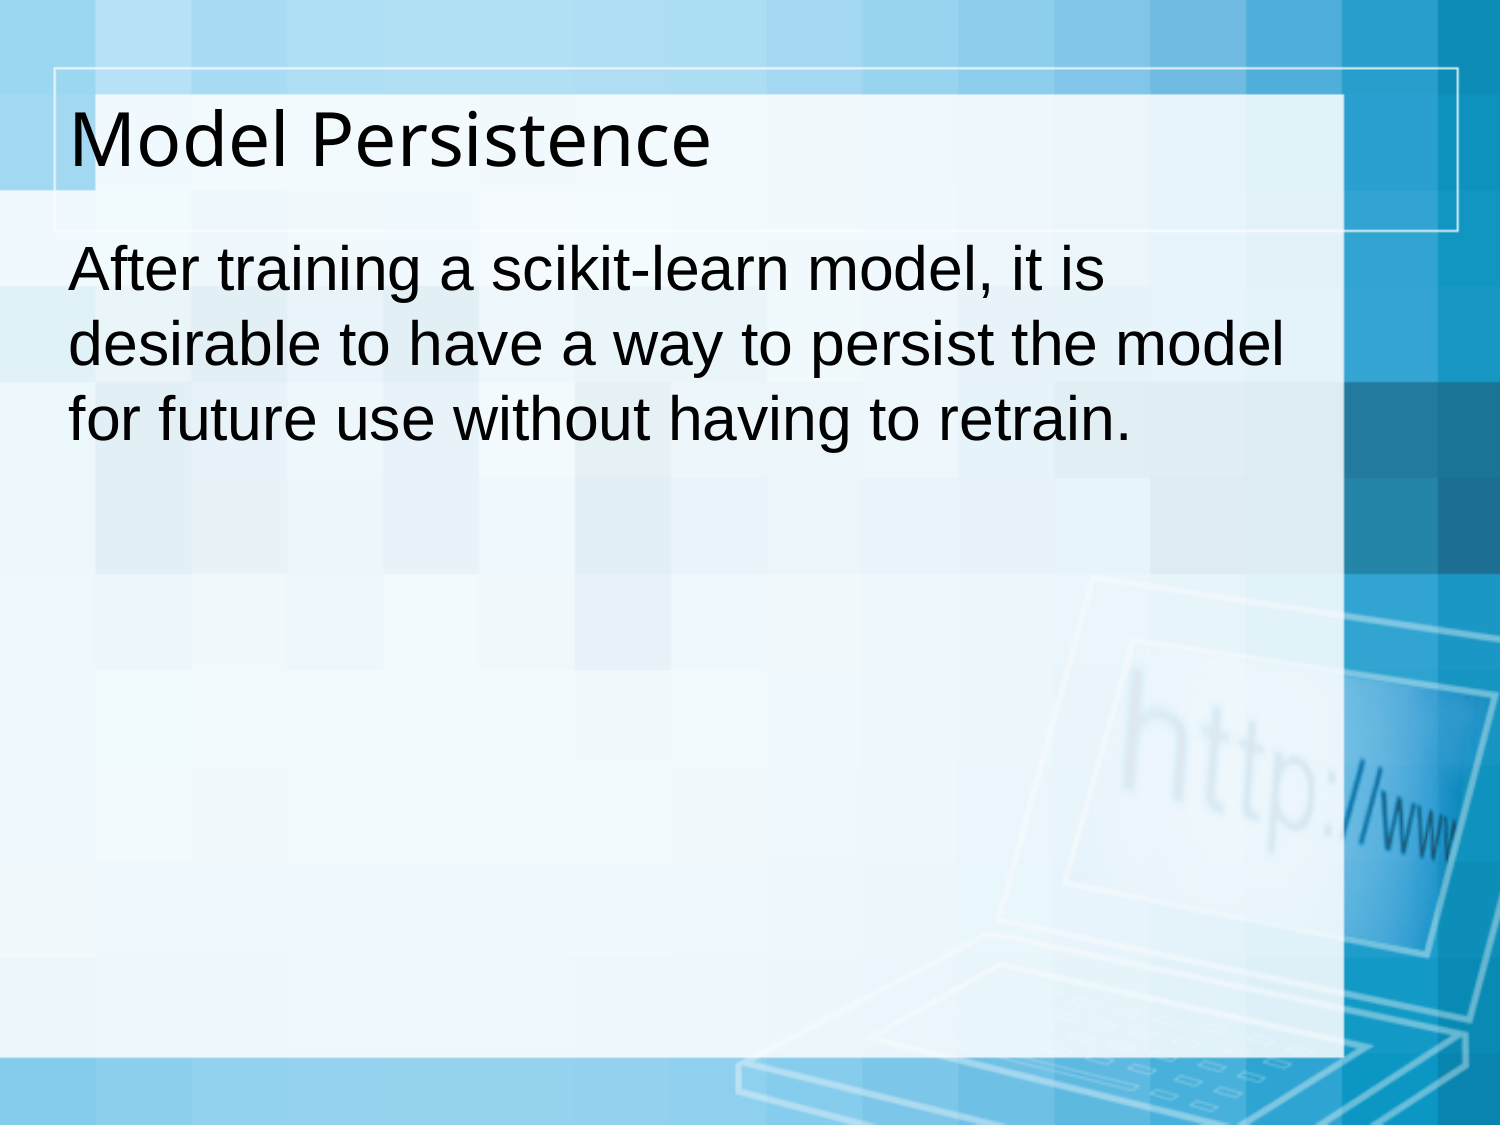

# Model Persistence
After training a scikit-learn model, it is desirable to have a way to persist the model for future use without having to retrain.